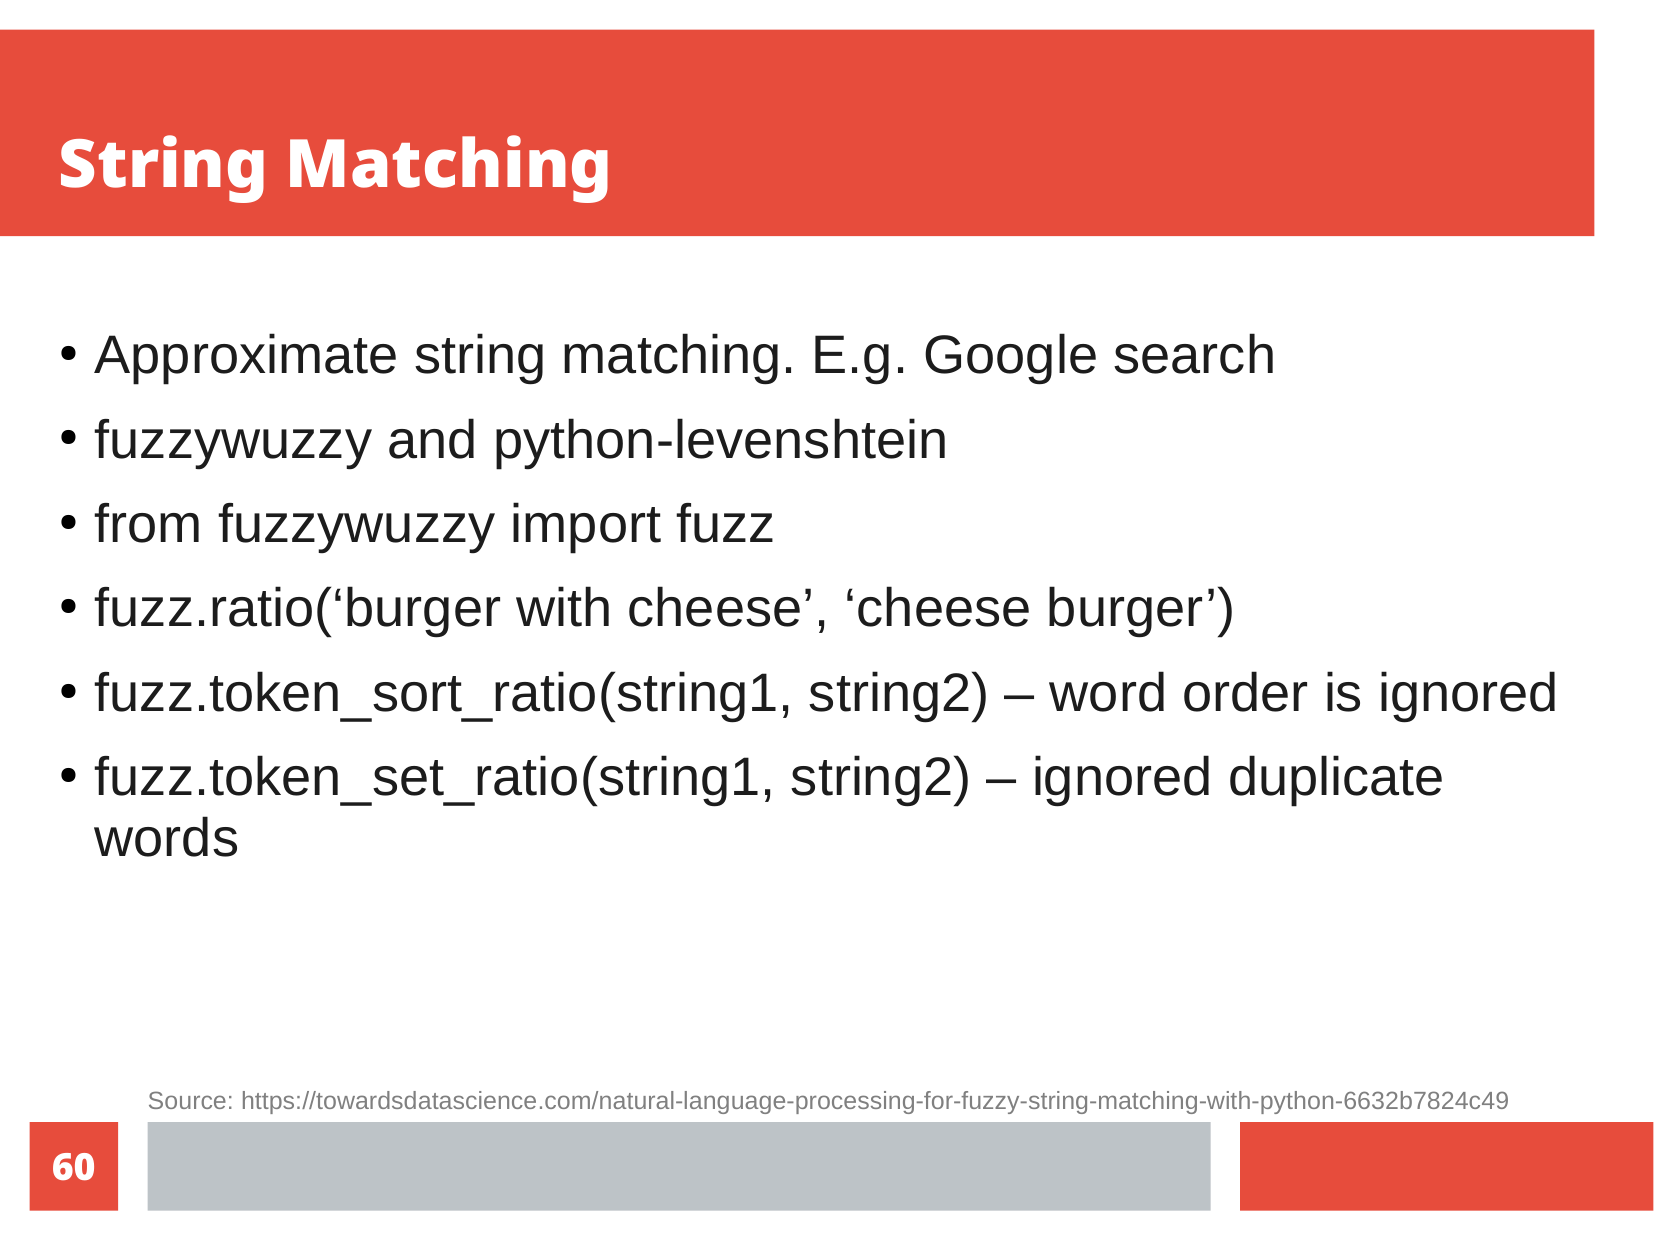

# String Matching
Approximate string matching. E.g. Google search
fuzzywuzzy and python-levenshtein
from fuzzywuzzy import fuzz
fuzz.ratio(‘burger with cheese’, ‘cheese burger’)
fuzz.token_sort_ratio(string1, string2) – word order is ignored
fuzz.token_set_ratio(string1, string2) – ignored duplicate words
Source: https://towardsdatascience.com/natural-language-processing-for-fuzzy-string-matching-with-python-6632b7824c49
60